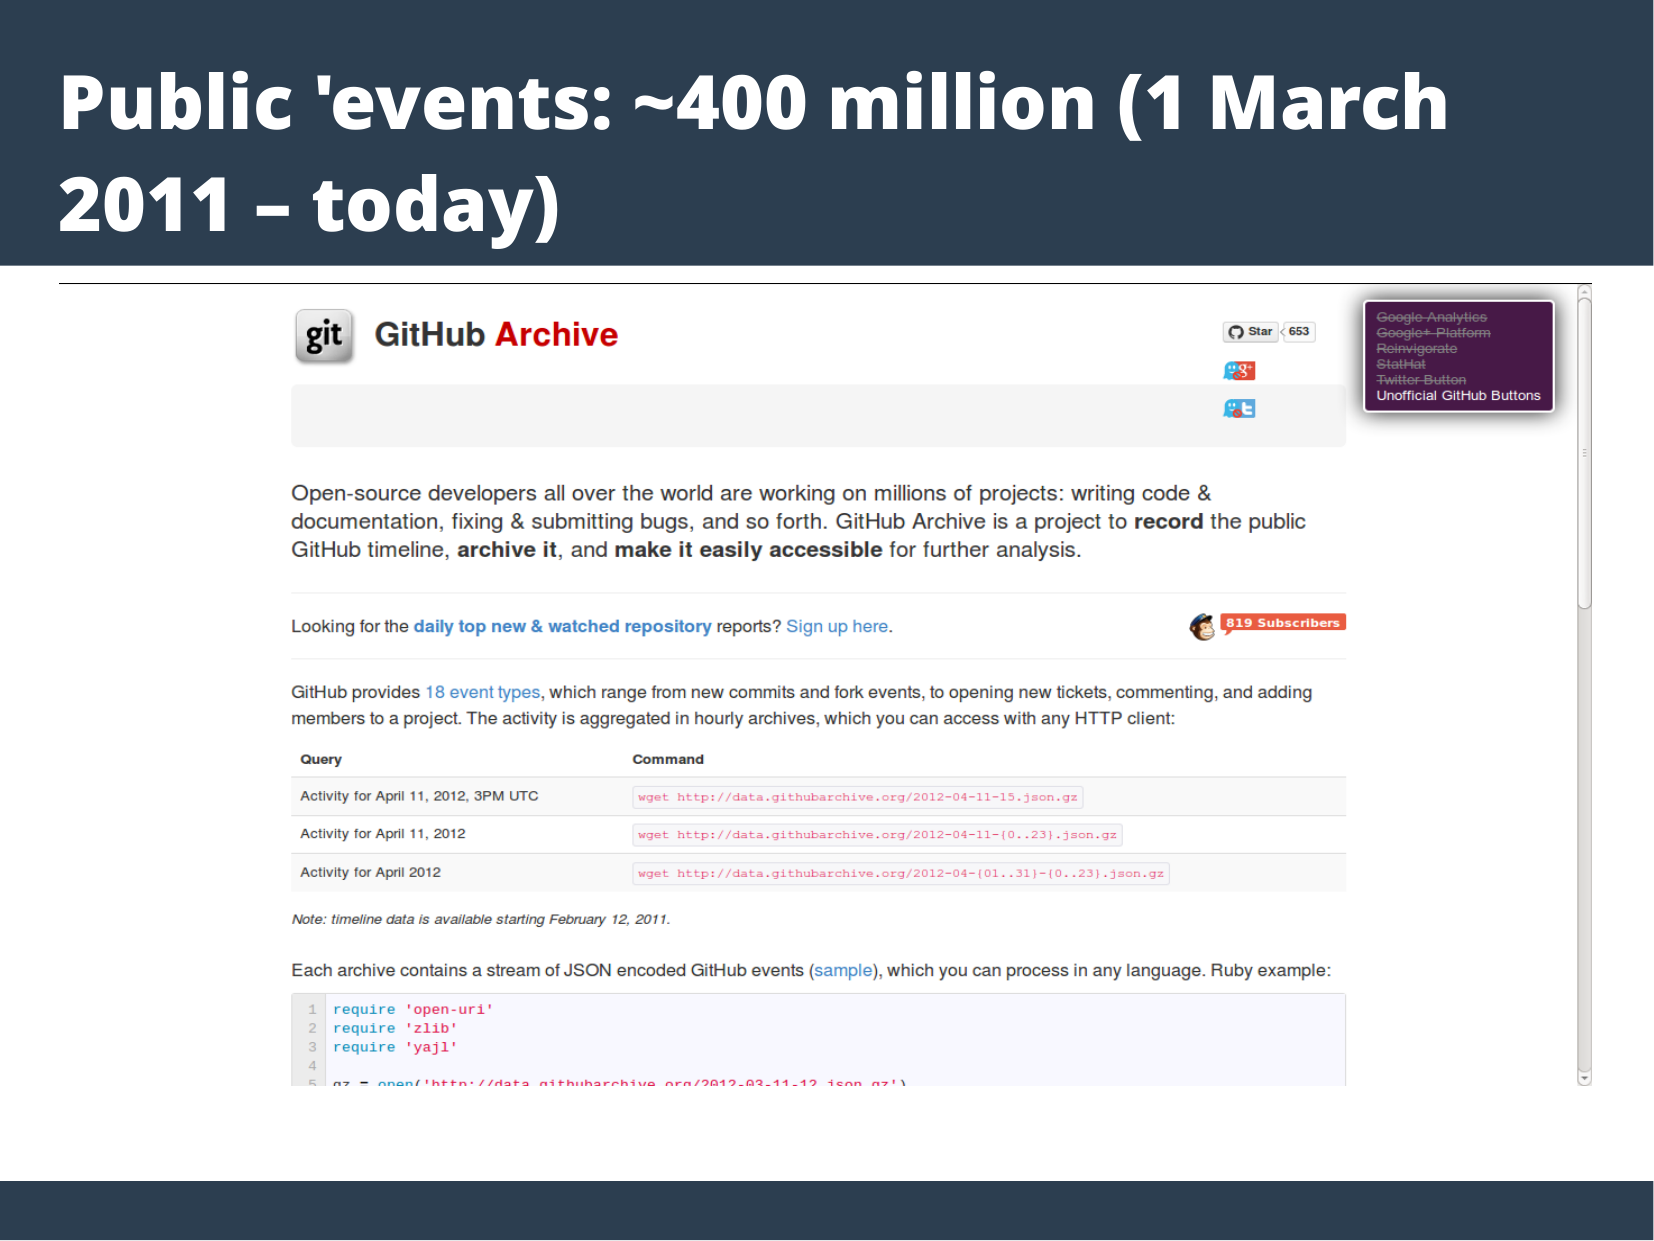

# Public 'events: ~400 million (1 March 2011 – today)